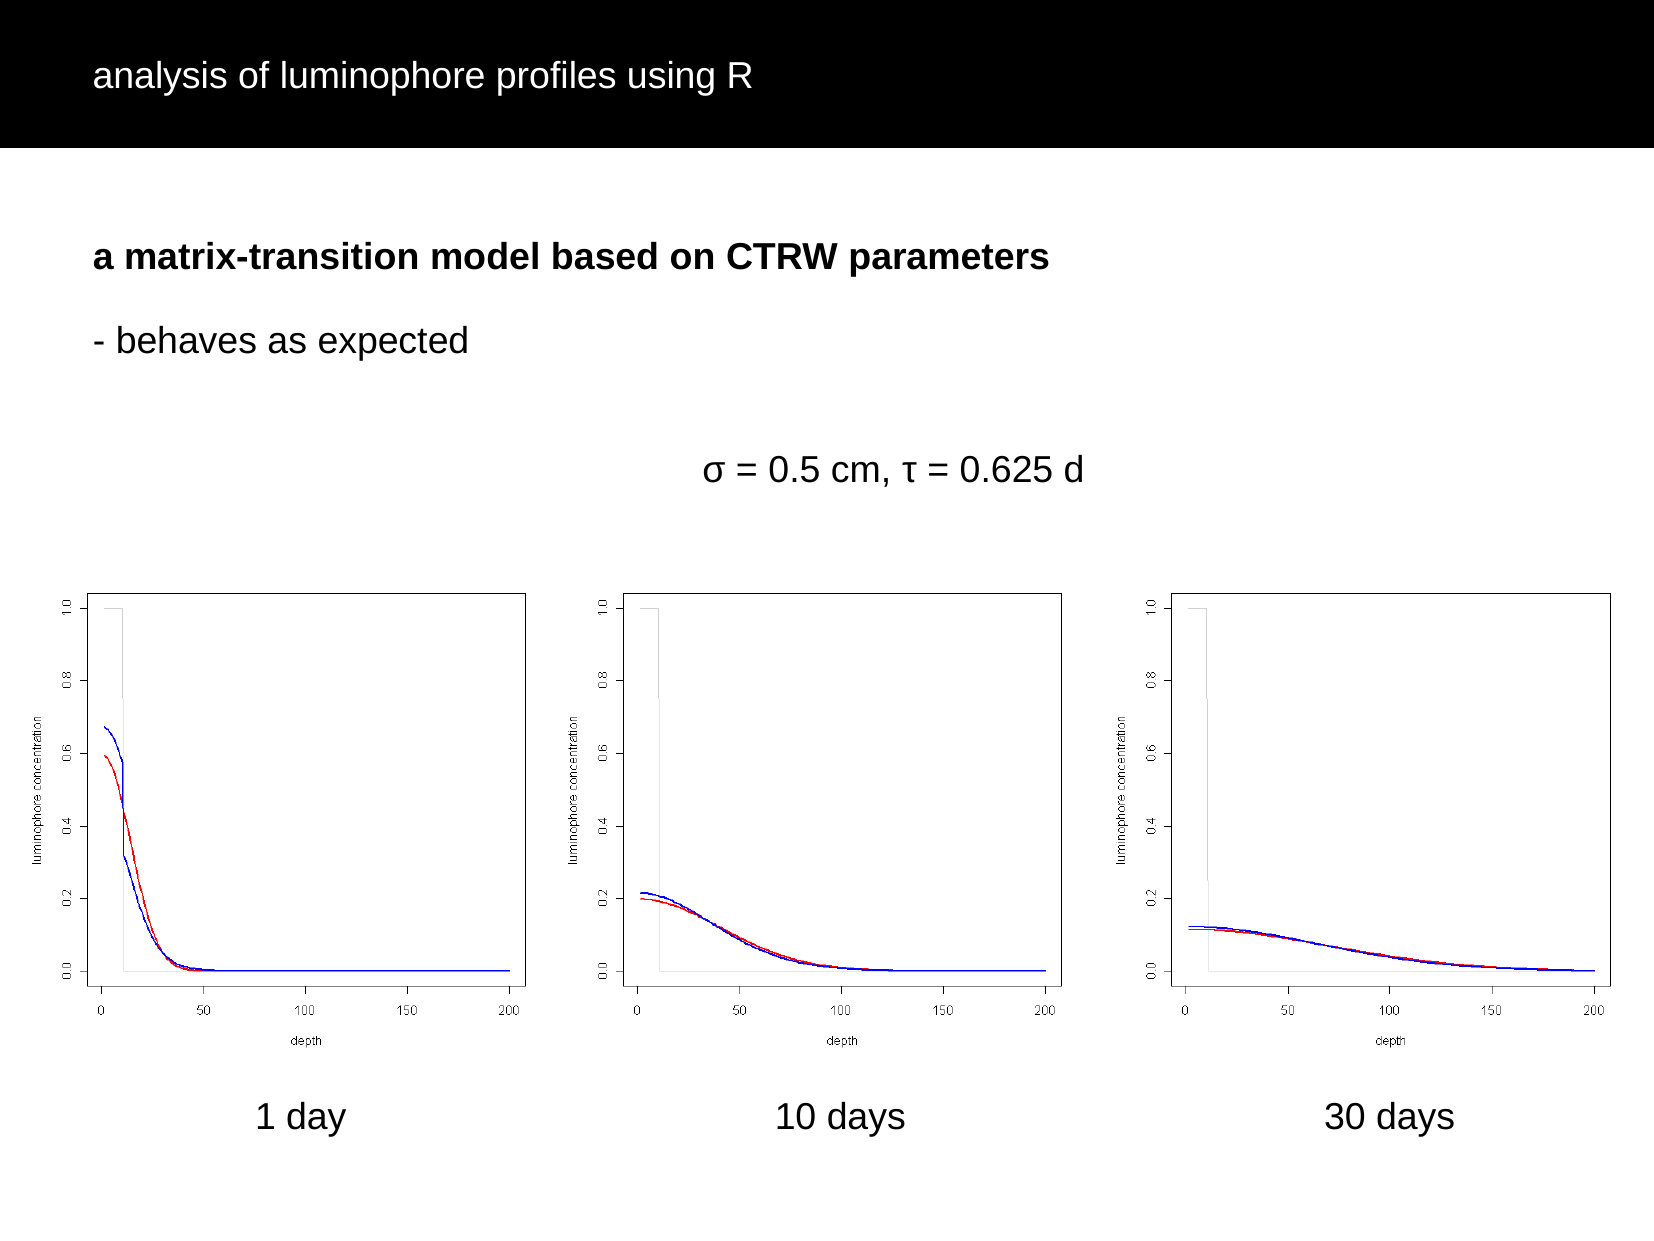

analysis of luminophore profiles using R
a matrix-transition model based on CTRW parameters
- behaves as expected
σ = 0.5 cm, τ = 0.625 d
1 day
10 days
30 days